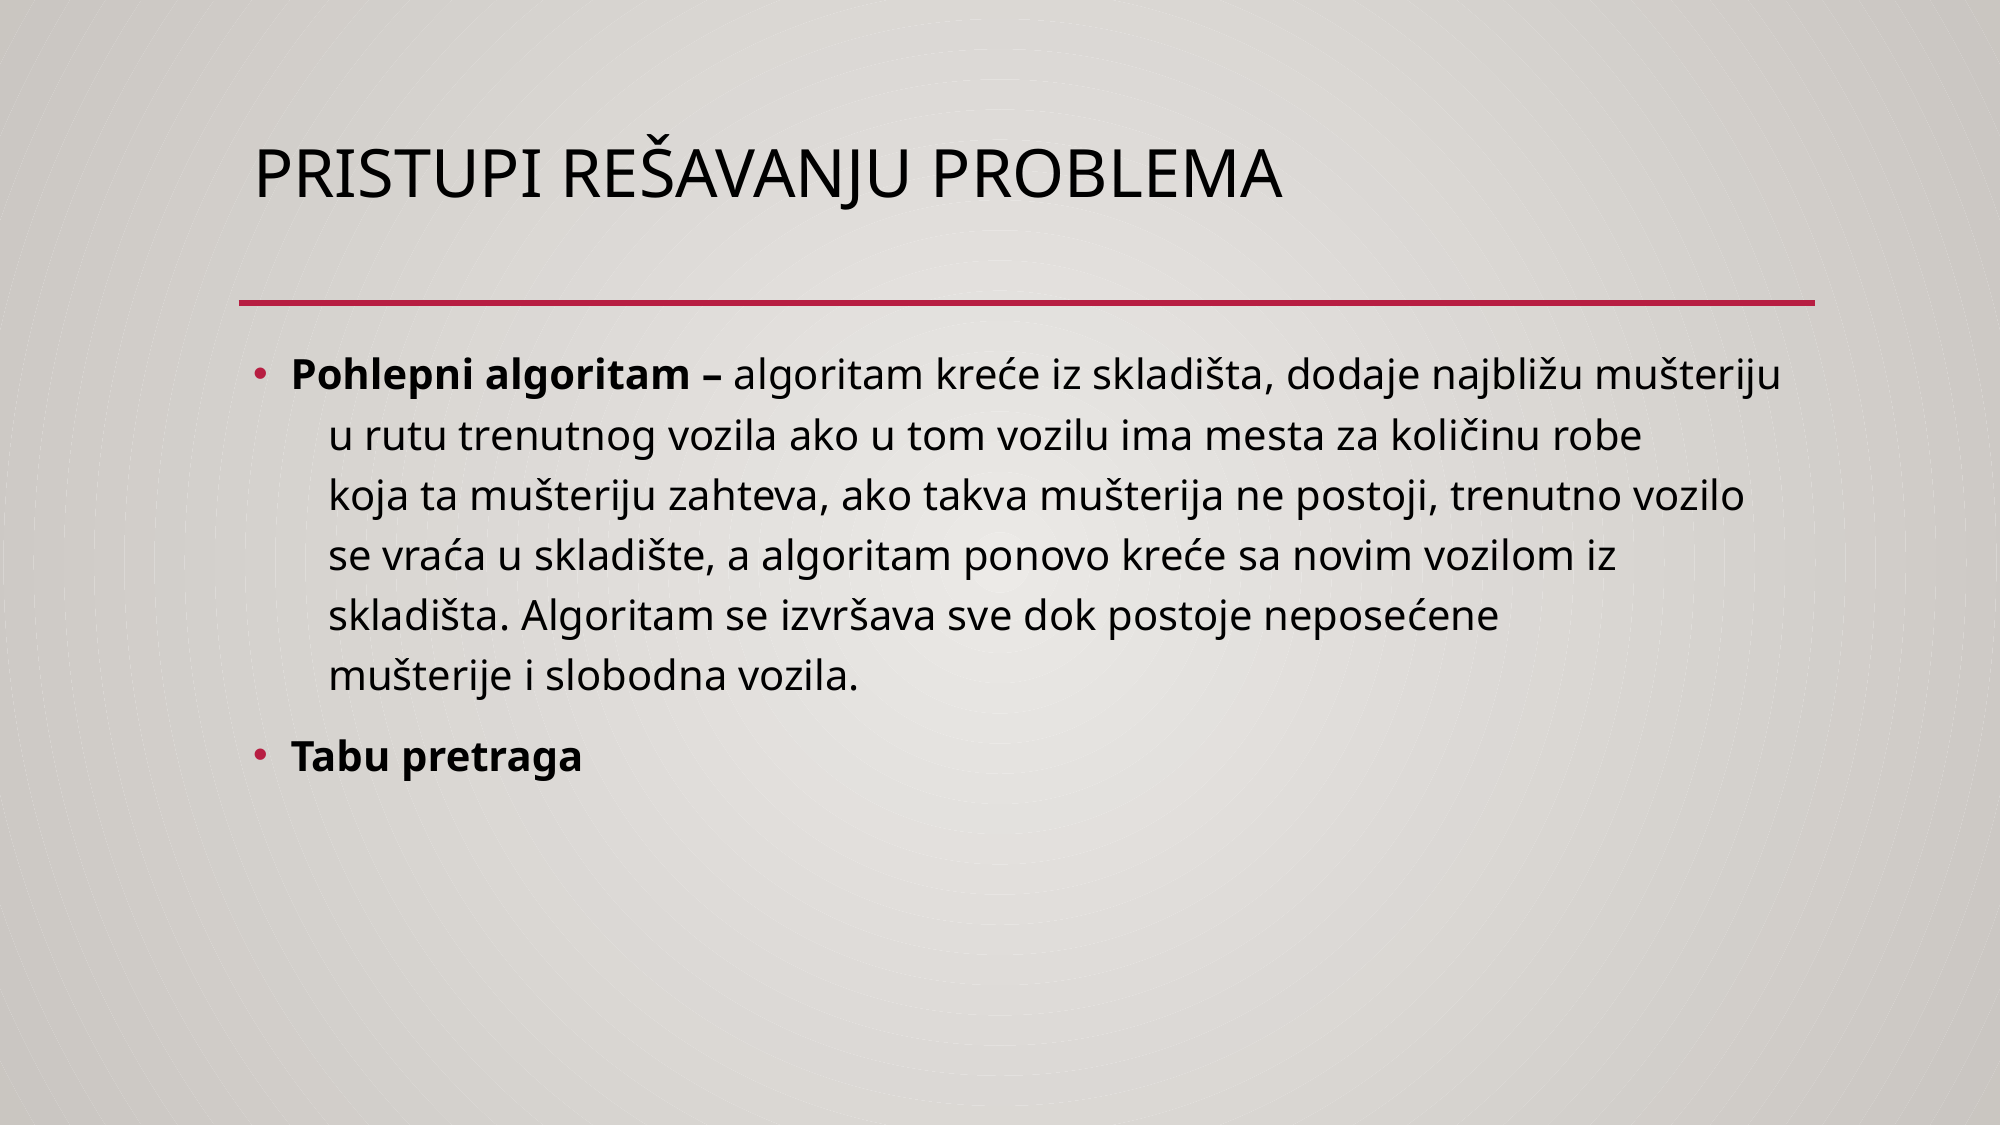

# Pristupi rešavanju problema
Pohlepni algoritam – algoritam kreće iz skladišta, dodaje najbližu mušteriju u rutu trenutnog vozila ako u tom vozilu ima mesta za količinu robe koja ta mušteriju zahteva, ako takva mušterija ne postoji, trenutno vozilo se vraća u skladište, a algoritam ponovo kreće sa novim vozilom iz skladišta. Algoritam se izvršava sve dok postoje neposećene mušterije i slobodna vozila.
Tabu pretraga